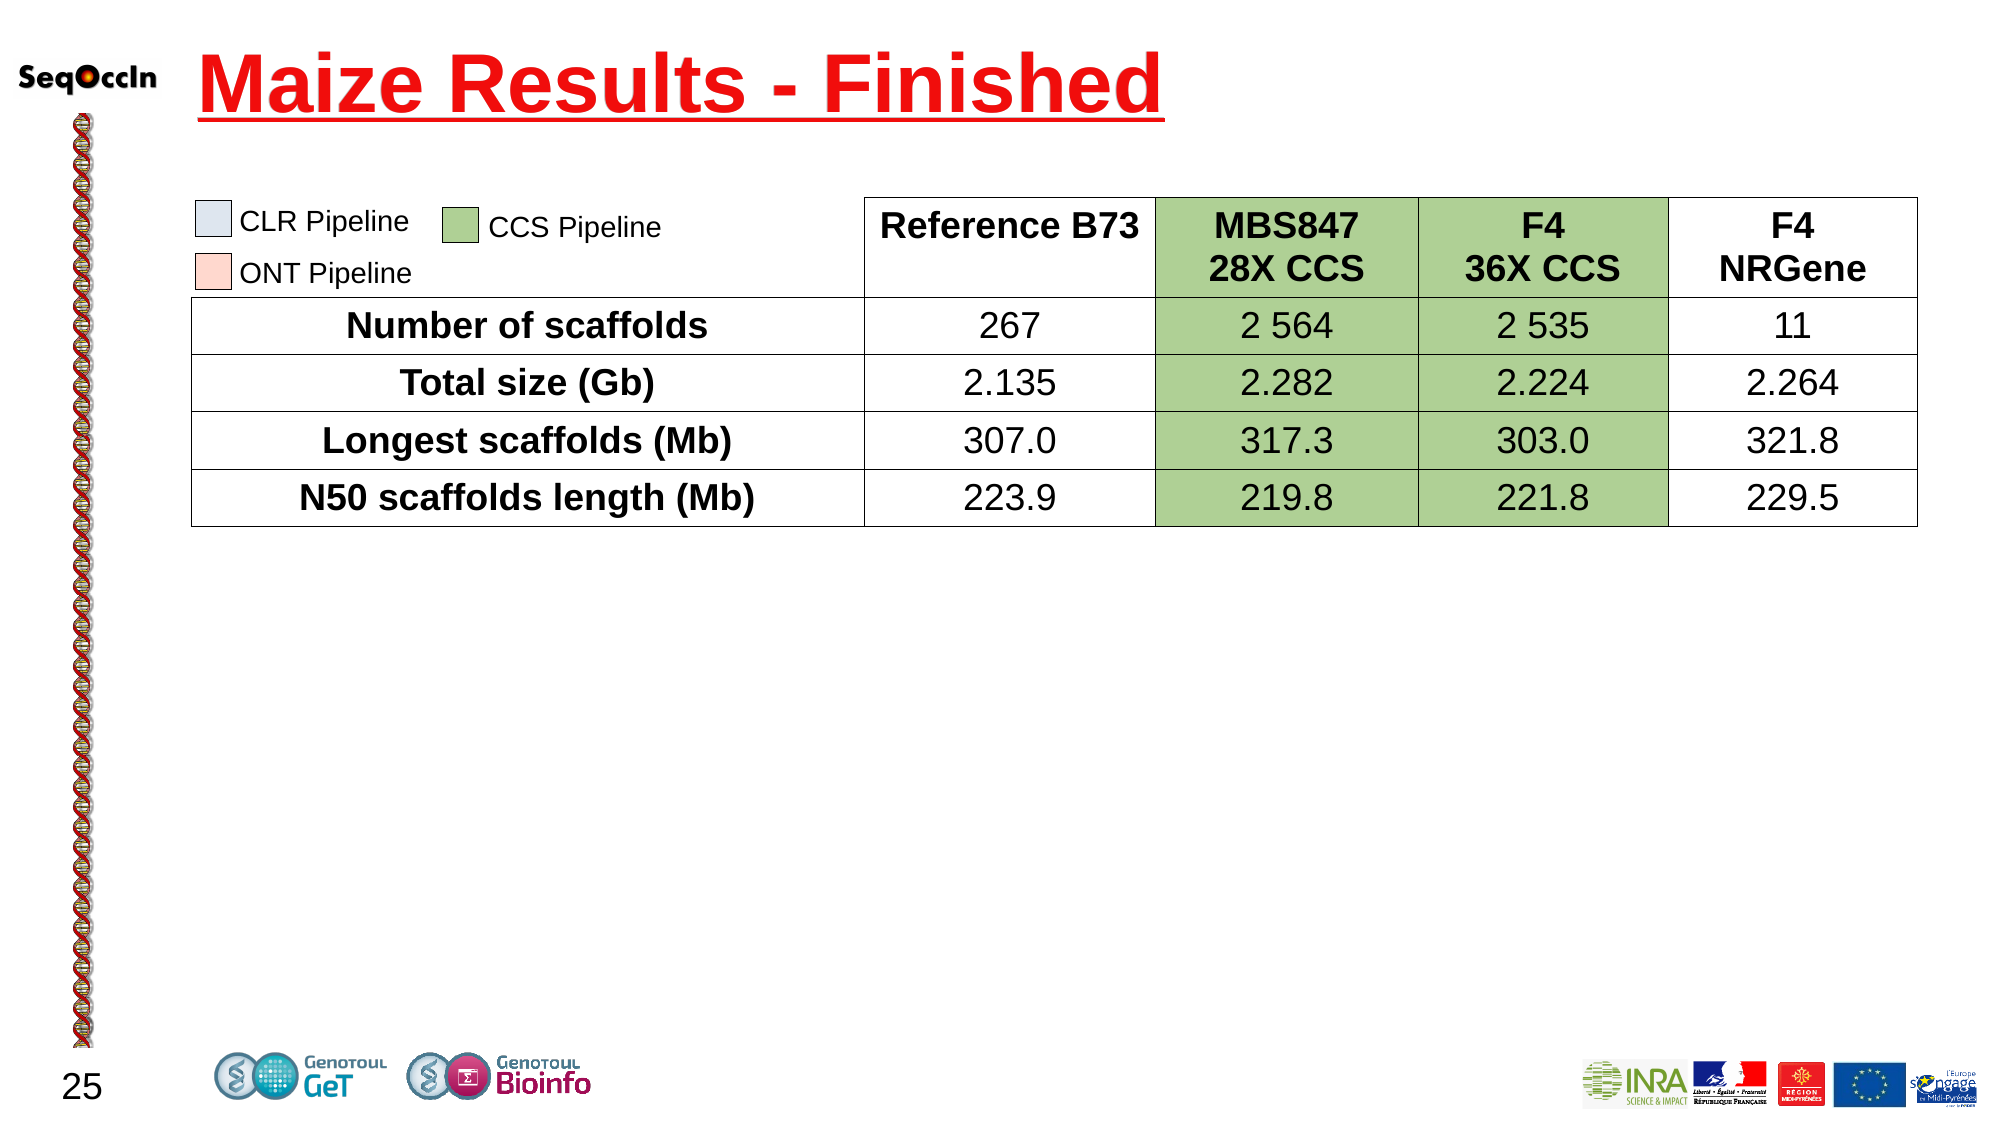

Maize Results - finished
CLR Pipeline
| | Reference B73 | MBS847 28X CCS | F4 36X CCS | F4 NRGene |
| --- | --- | --- | --- | --- |
| Number of scaffolds | 267 | 2 564 | 2 535 | 11 |
| Total size (Gb) | 2.135 | 2.282 | 2.224 | 2.264 |
| Longest scaffolds (Mb) | 307.0 | 317.3 | 303.0 | 321.8 |
| N50 scaffolds length (Mb) | 223.9 | 219.8 | 221.8 | 229.5 |
CCS Pipeline
ONT Pipeline